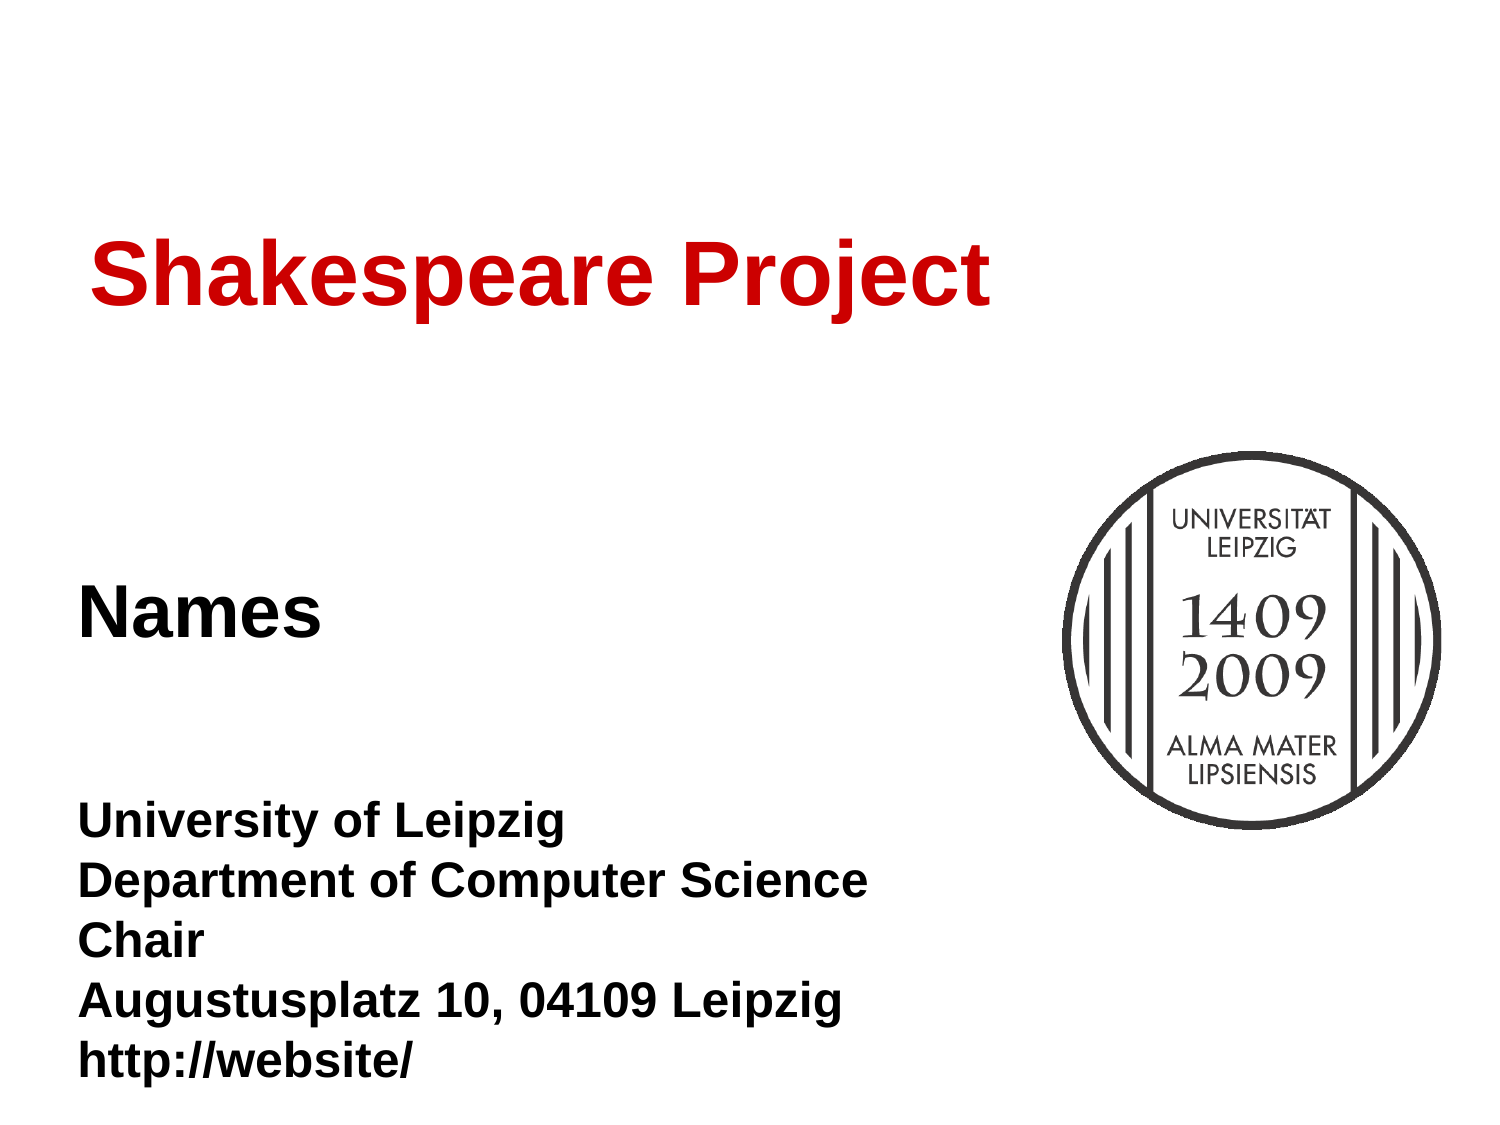

Shakespeare Project
Names
University of Leipzig
Department of Computer Science
Chair
Augustusplatz 10, 04109 Leipzig
http://website/